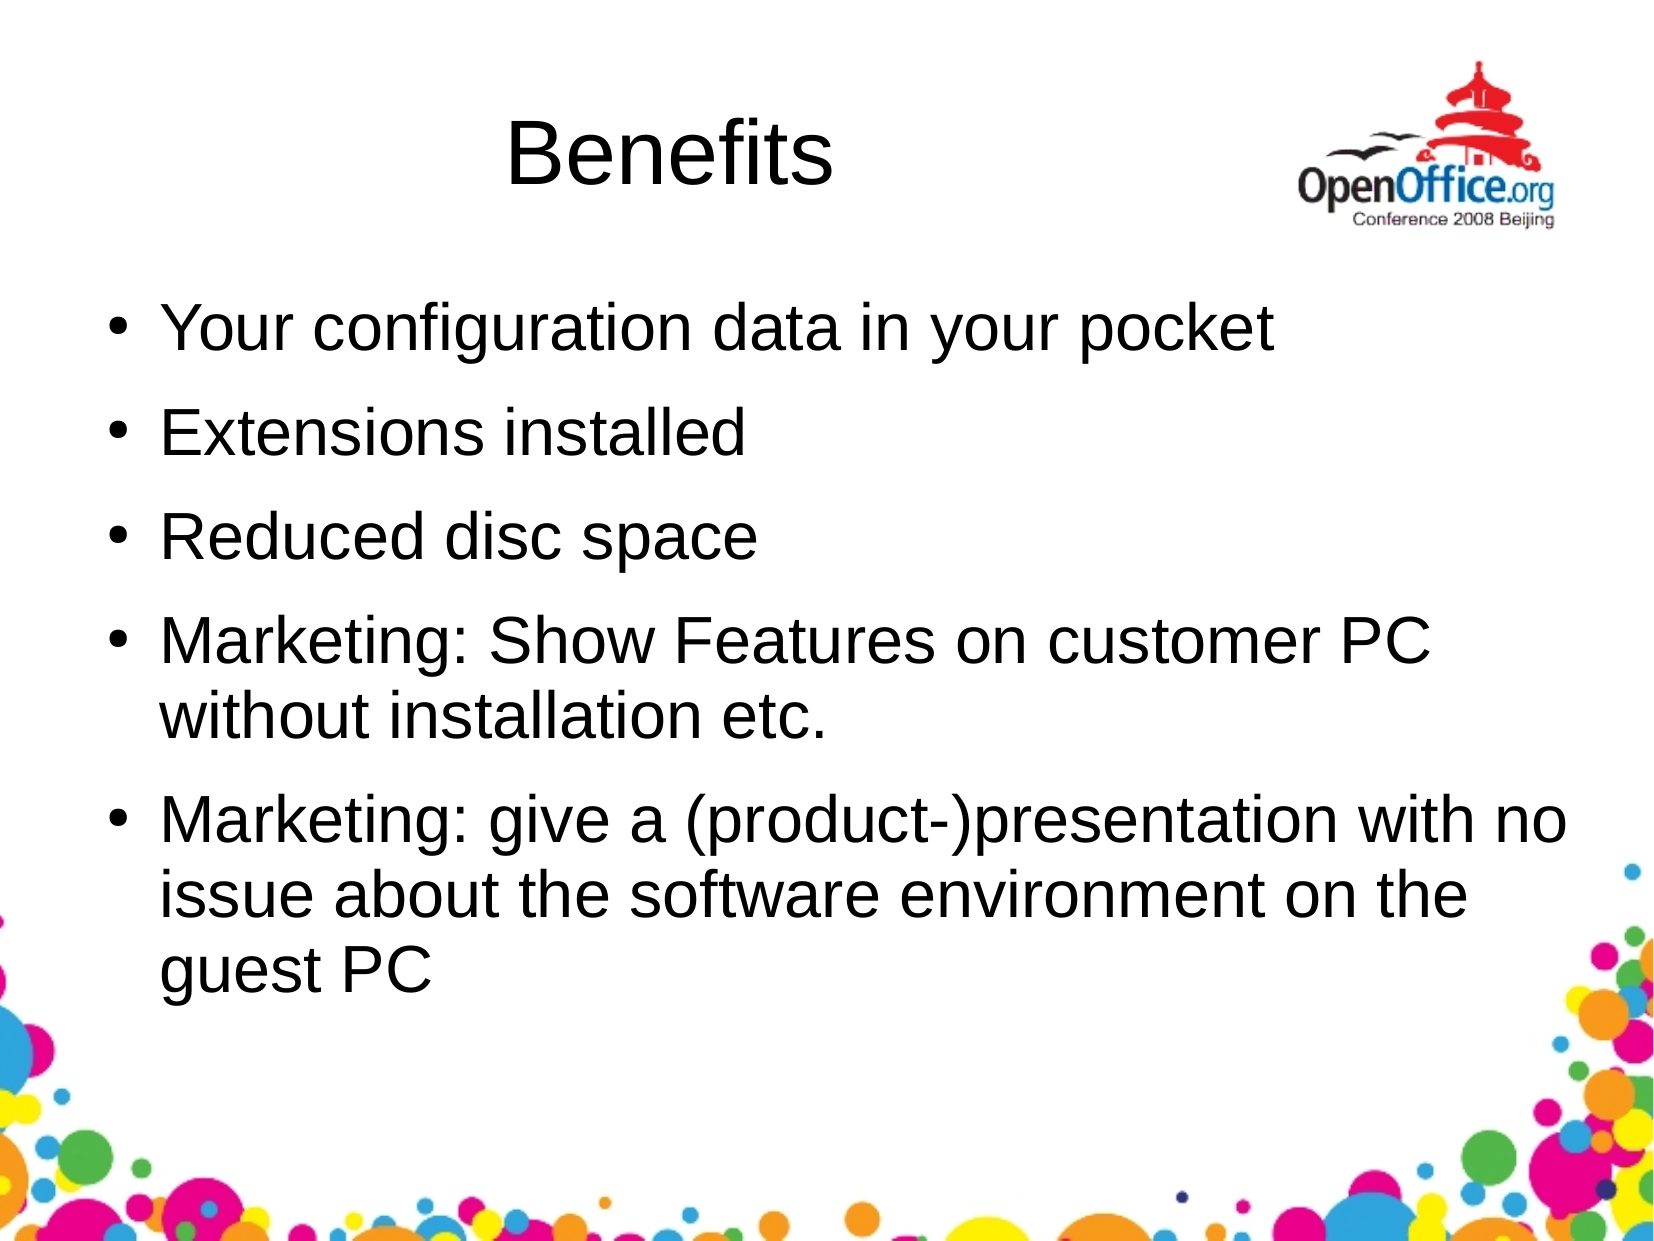

# Benefits
Your configuration data in your pocket
Extensions installed
Reduced disc space
Marketing: Show Features on customer PC without installation etc.
Marketing: give a (product-)presentation with no issue about the software environment on the guest PC